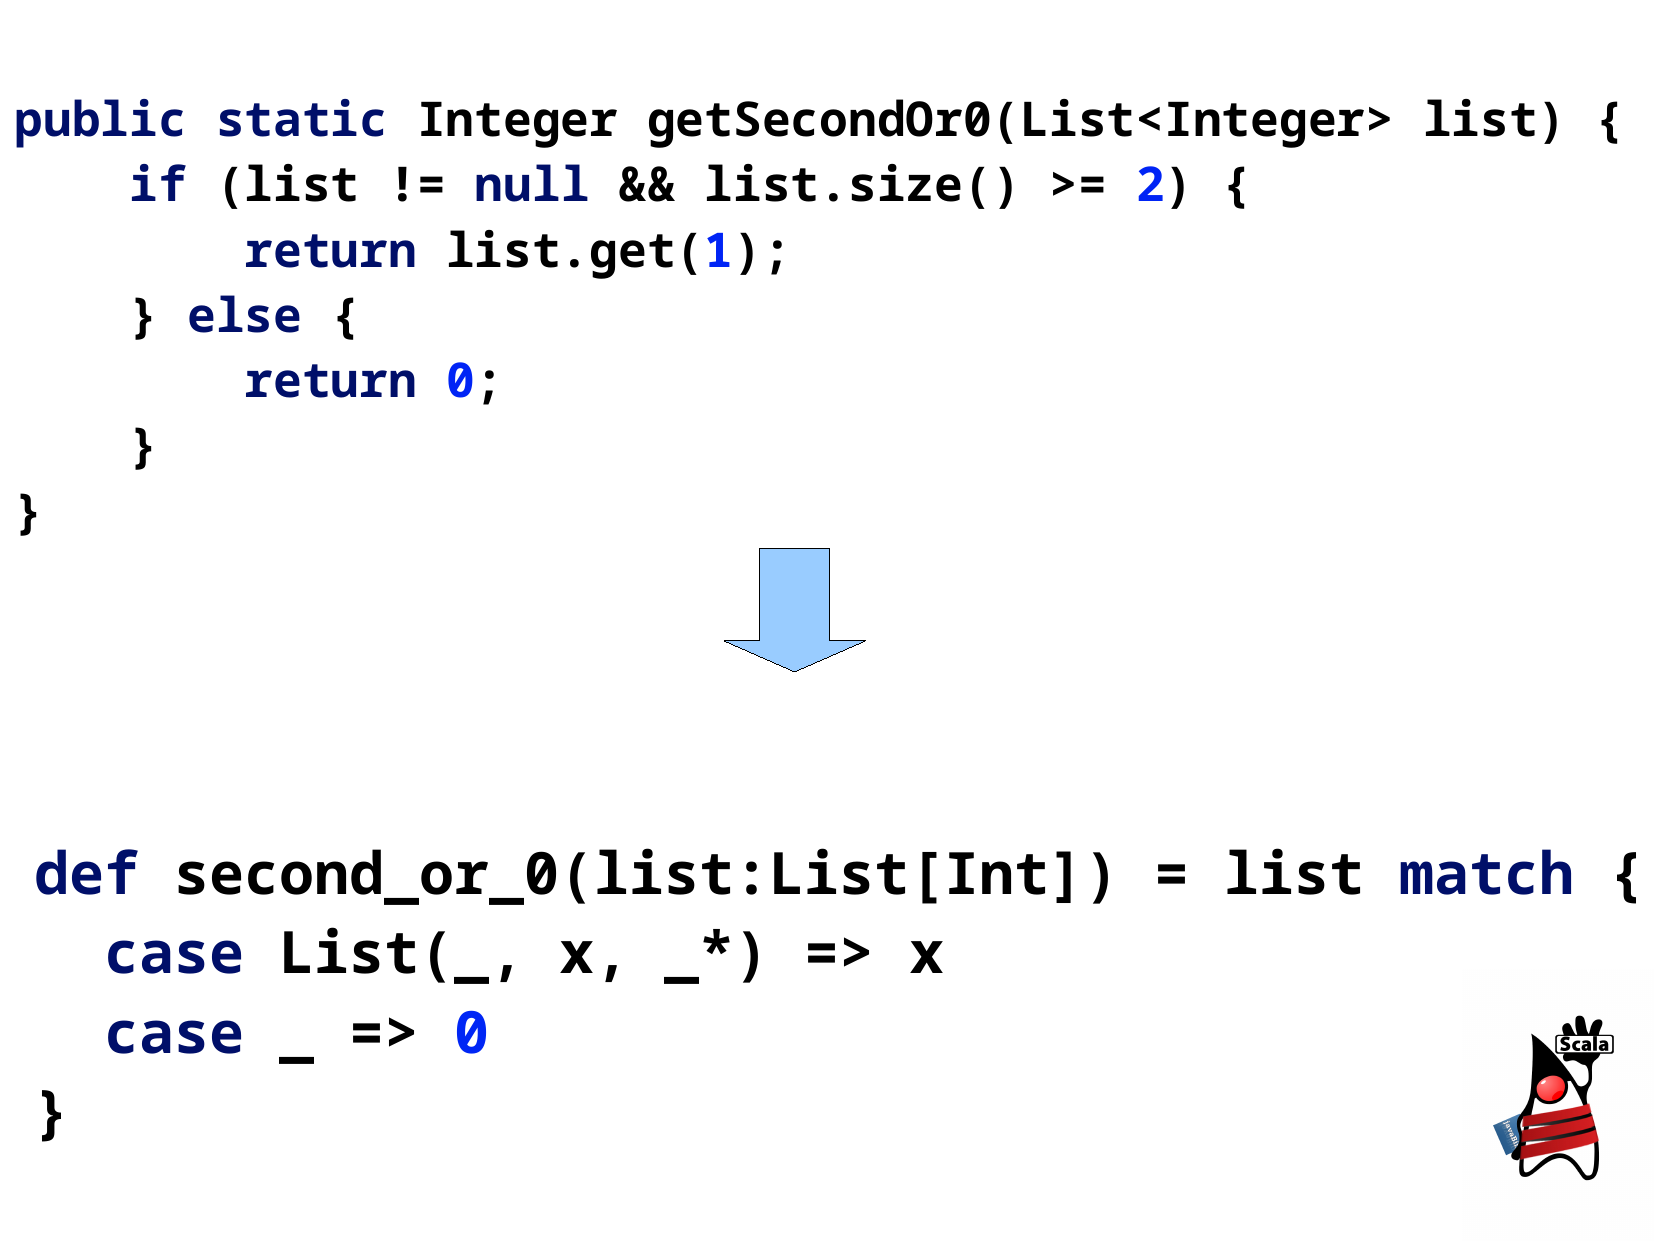

public static Integer getSecondOr0(List<Integer> list) {
 if (list != null && list.size() >= 2) {
 return list.get(1);
 } else {
 return 0;
 }
}
def second_or_0(list:List[Int]) = list match {
 case List(_, x, _*) => x
 case _ => 0
}